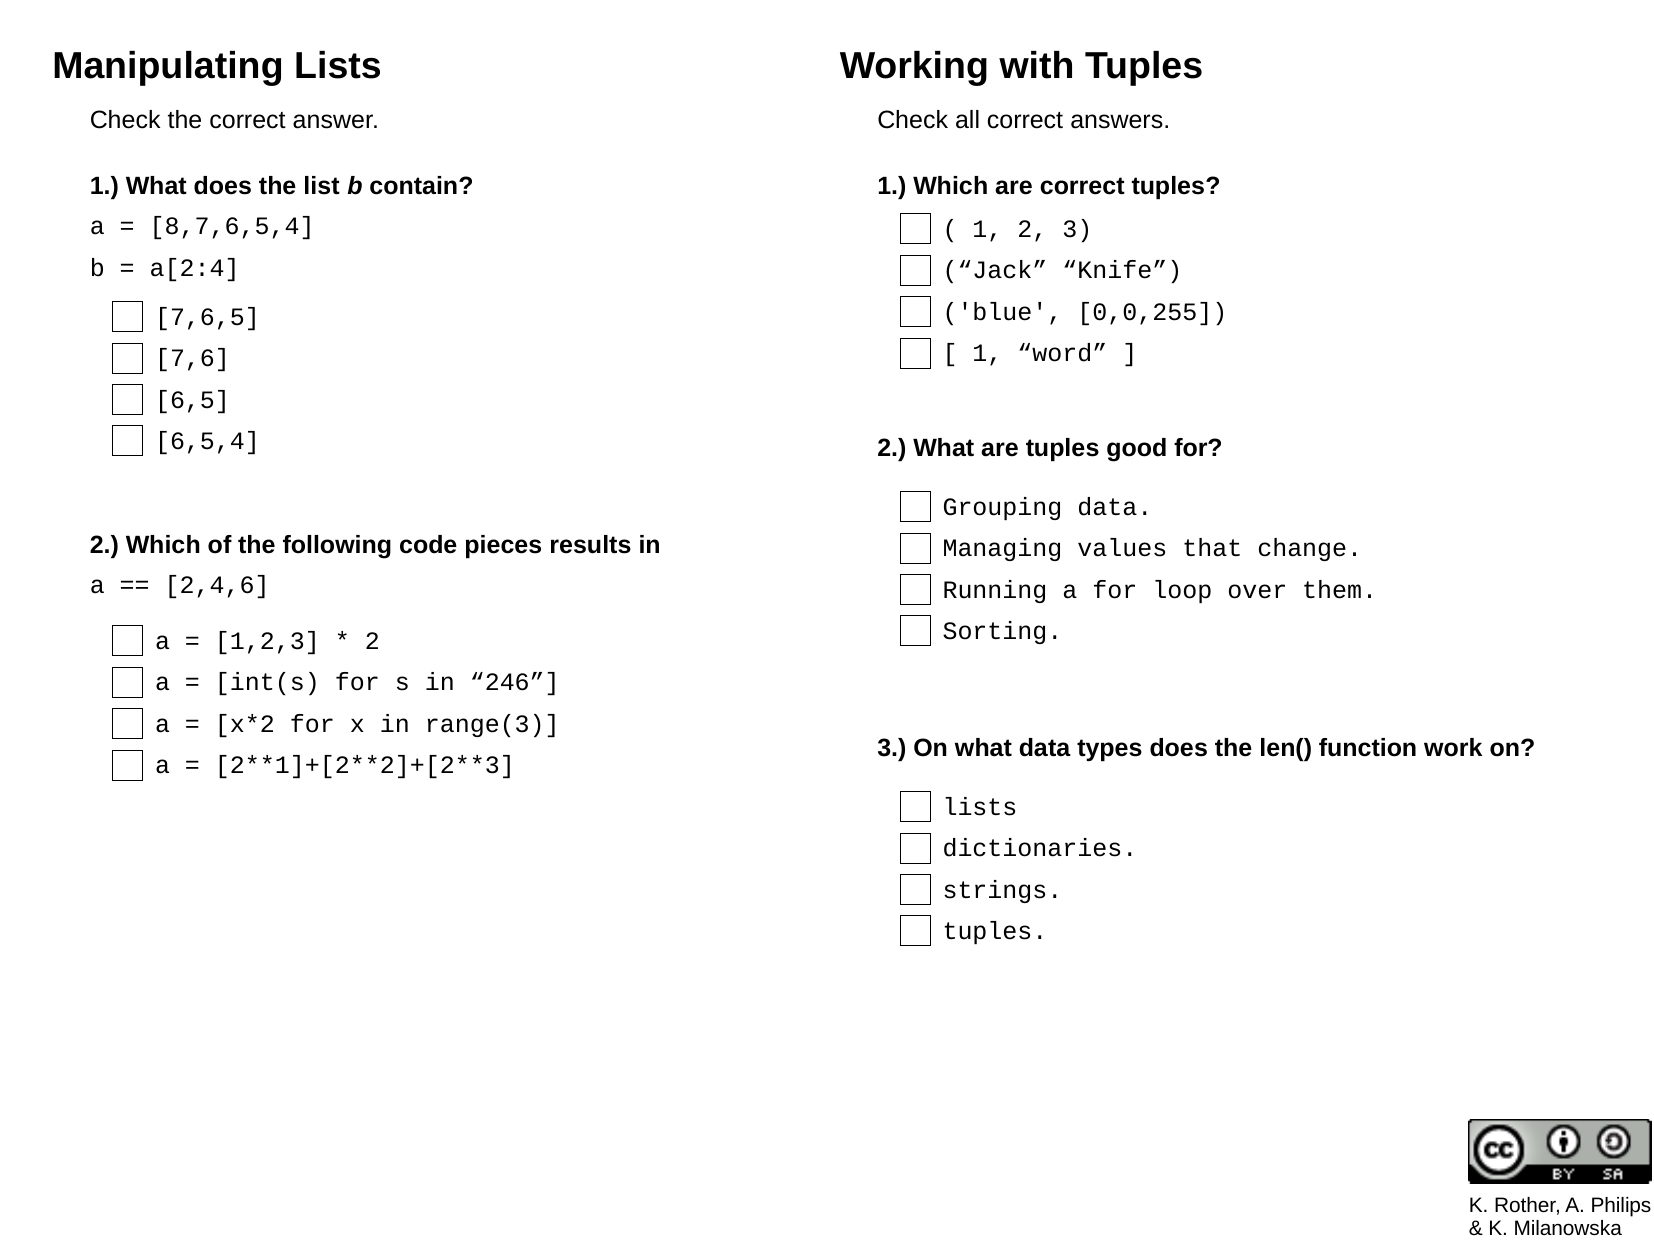

Manipulating Lists
Working with Tuples
Check the correct answer.
Check all correct answers.
1.) What does the list b contain?
a = [8,7,6,5,4]
b = a[2:4]
[7,6,5]
[7,6]
[6,5]
[6,5,4]
1.) Which are correct tuples?
( 1, 2, 3)
(“Jack” “Knife”)
('blue', [0,0,255])
[ 1, “word” ]
2.) What are tuples good for?
Grouping data.
Managing values that change.
Running a for loop over them.
Sorting.
2.) Which of the following code pieces results in
a == [2,4,6]
a = [1,2,3] * 2
a = [int(s) for s in “246”]
a = [x*2 for x in range(3)]
a = [2**1]+[2**2]+[2**3]
3.) On what data types does the len() function work on?
lists
dictionaries.
strings.
tuples.